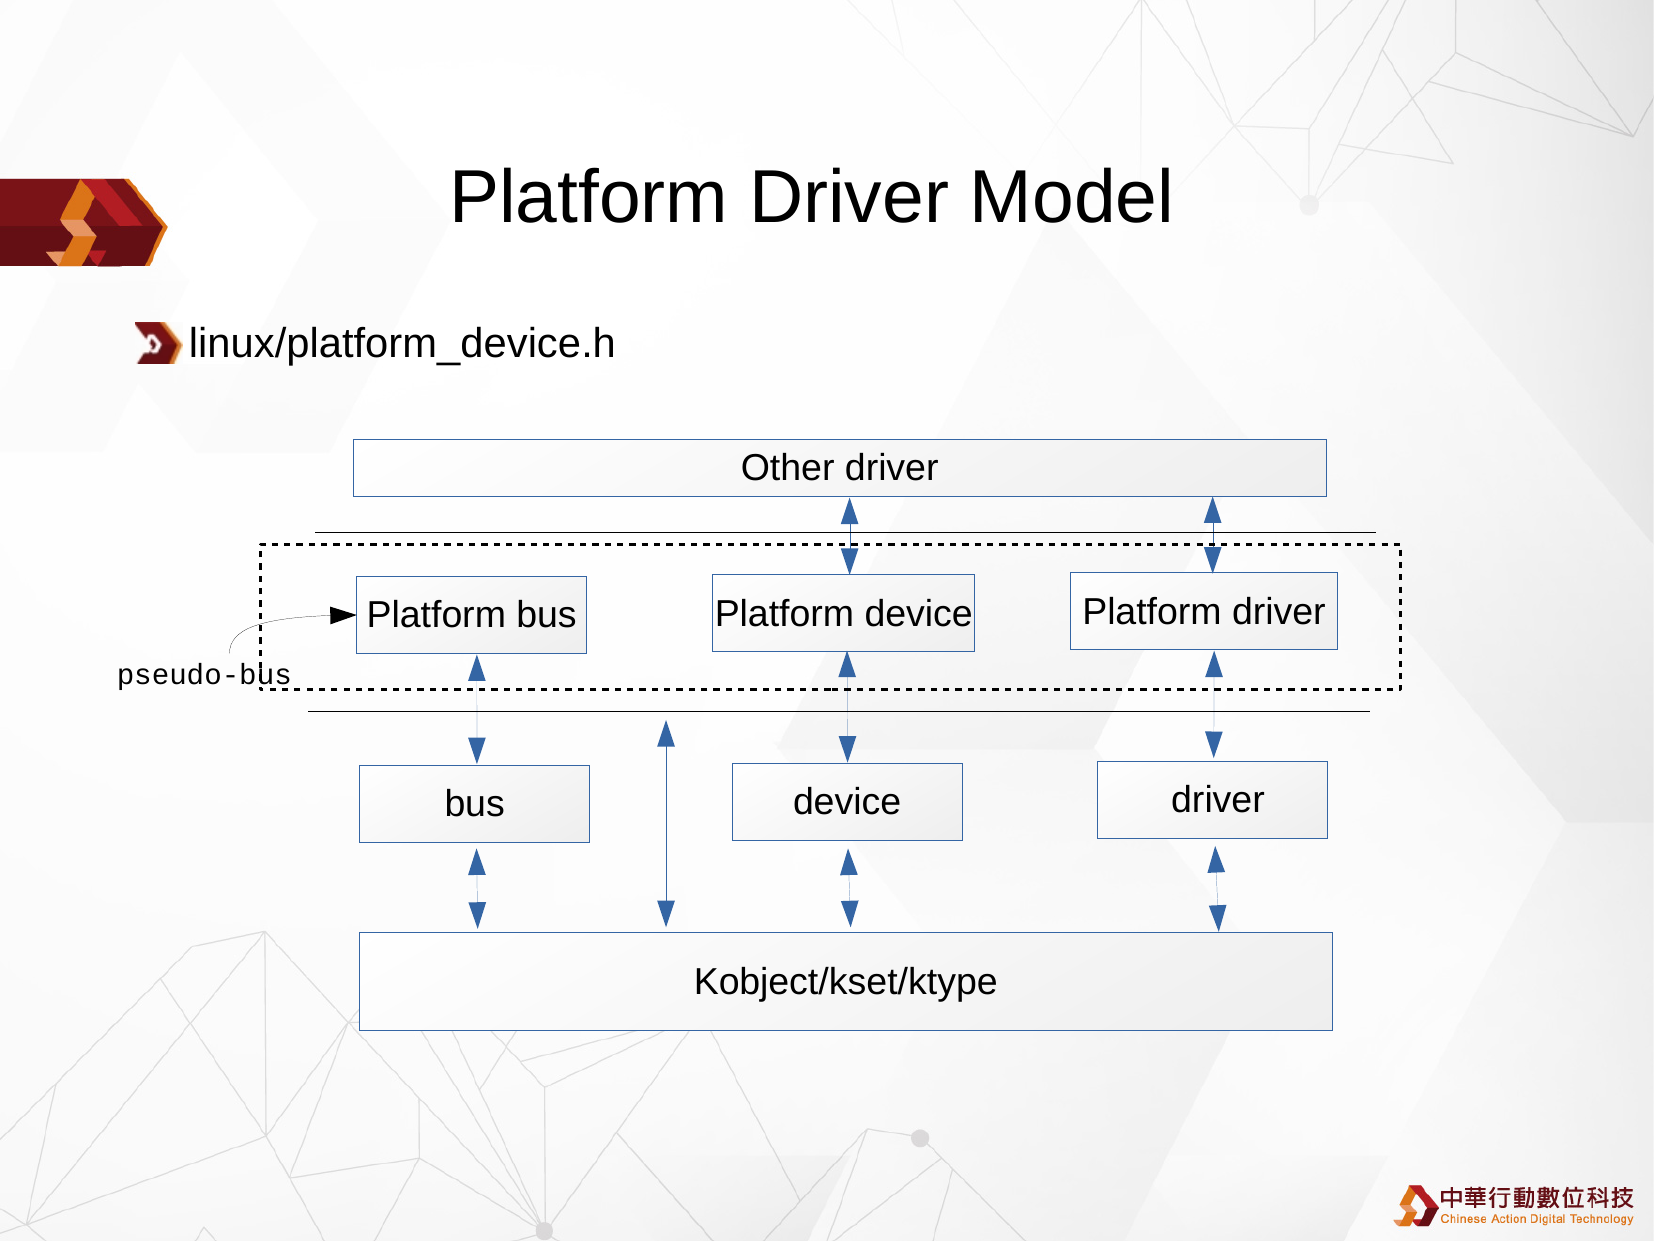

# Platform Driver Model
linux/platform_device.h
Other driver
Platform driver
Platform device
Platform bus
pseudo-bus
 driver
device
bus
Kobject/kset/ktype